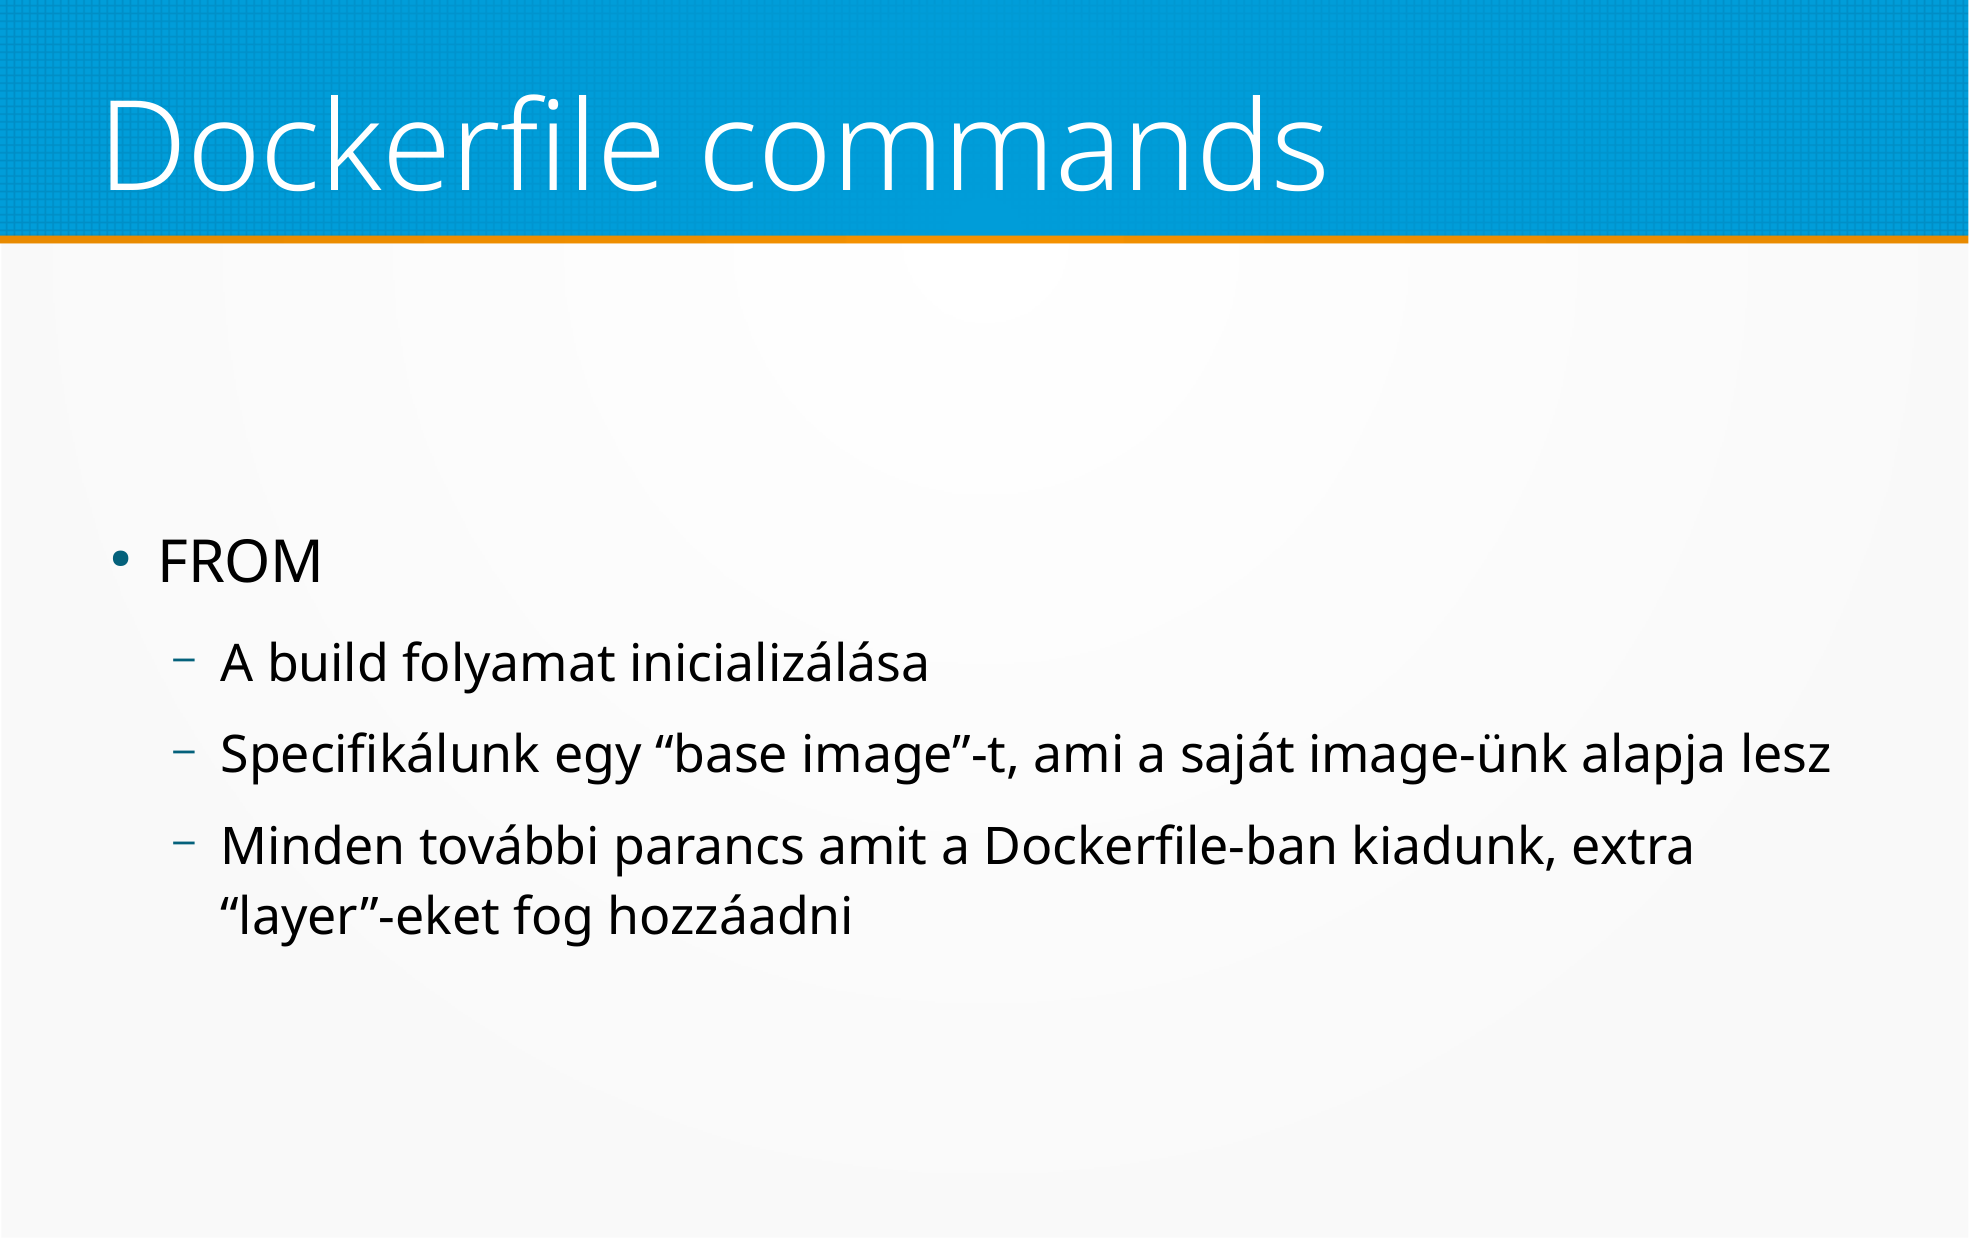

# Dockerfile commands
FROM
A build folyamat inicializálása
Specifikálunk egy “base image”-t, ami a saját image-ünk alapja lesz
Minden további parancs amit a Dockerfile-ban kiadunk, extra “layer”-eket fog hozzáadni